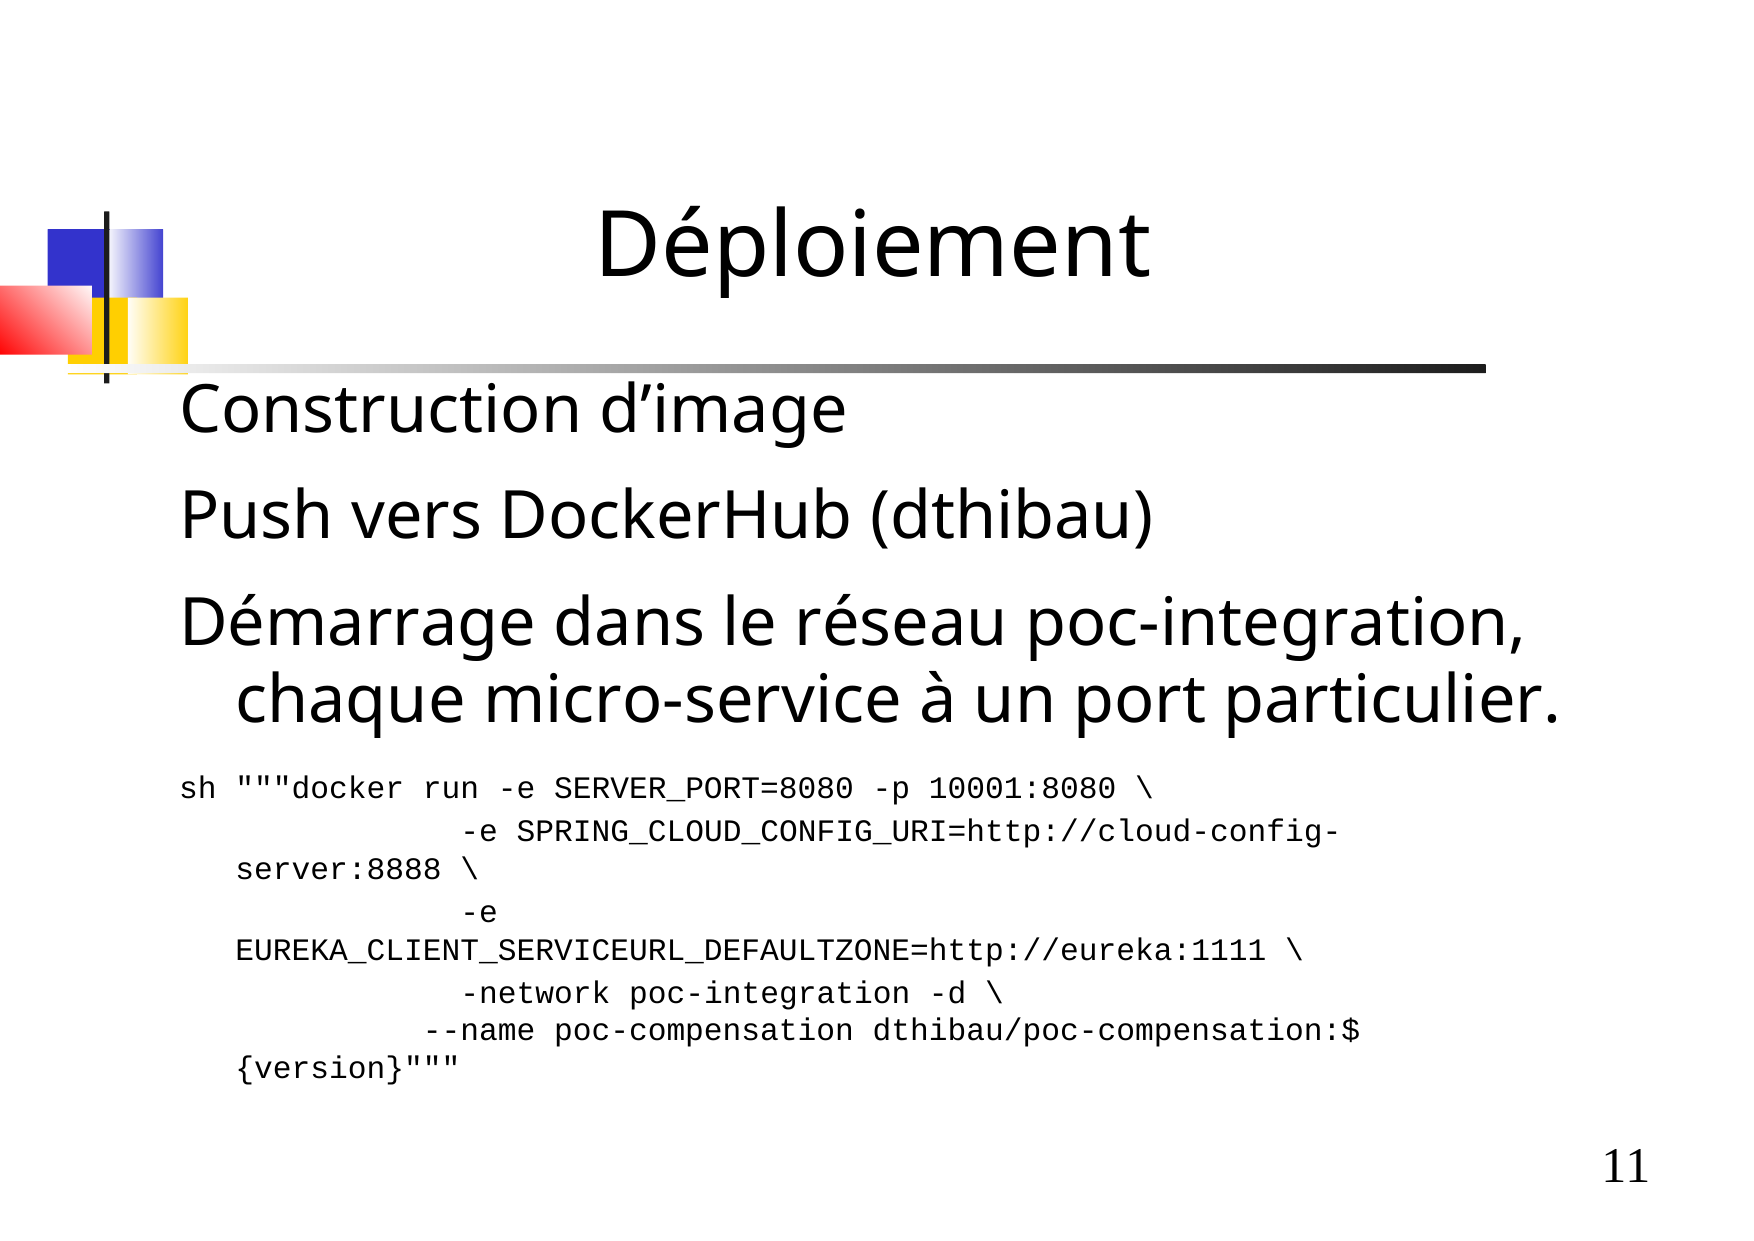

# Déploiement
Construction d’image
Push vers DockerHub (dthibau)
Démarrage dans le réseau poc-integration, chaque micro-service à un port particulier.
sh """docker run -e SERVER_PORT=8080 -p 10001:8080 \
 -e SPRING_CLOUD_CONFIG_URI=http://cloud-config-server:8888 \
 -e EUREKA_CLIENT_SERVICEURL_DEFAULTZONE=http://eureka:1111 \
 -network poc-integration -d \
 --name poc-compensation dthibau/poc-compensation:${version}"""